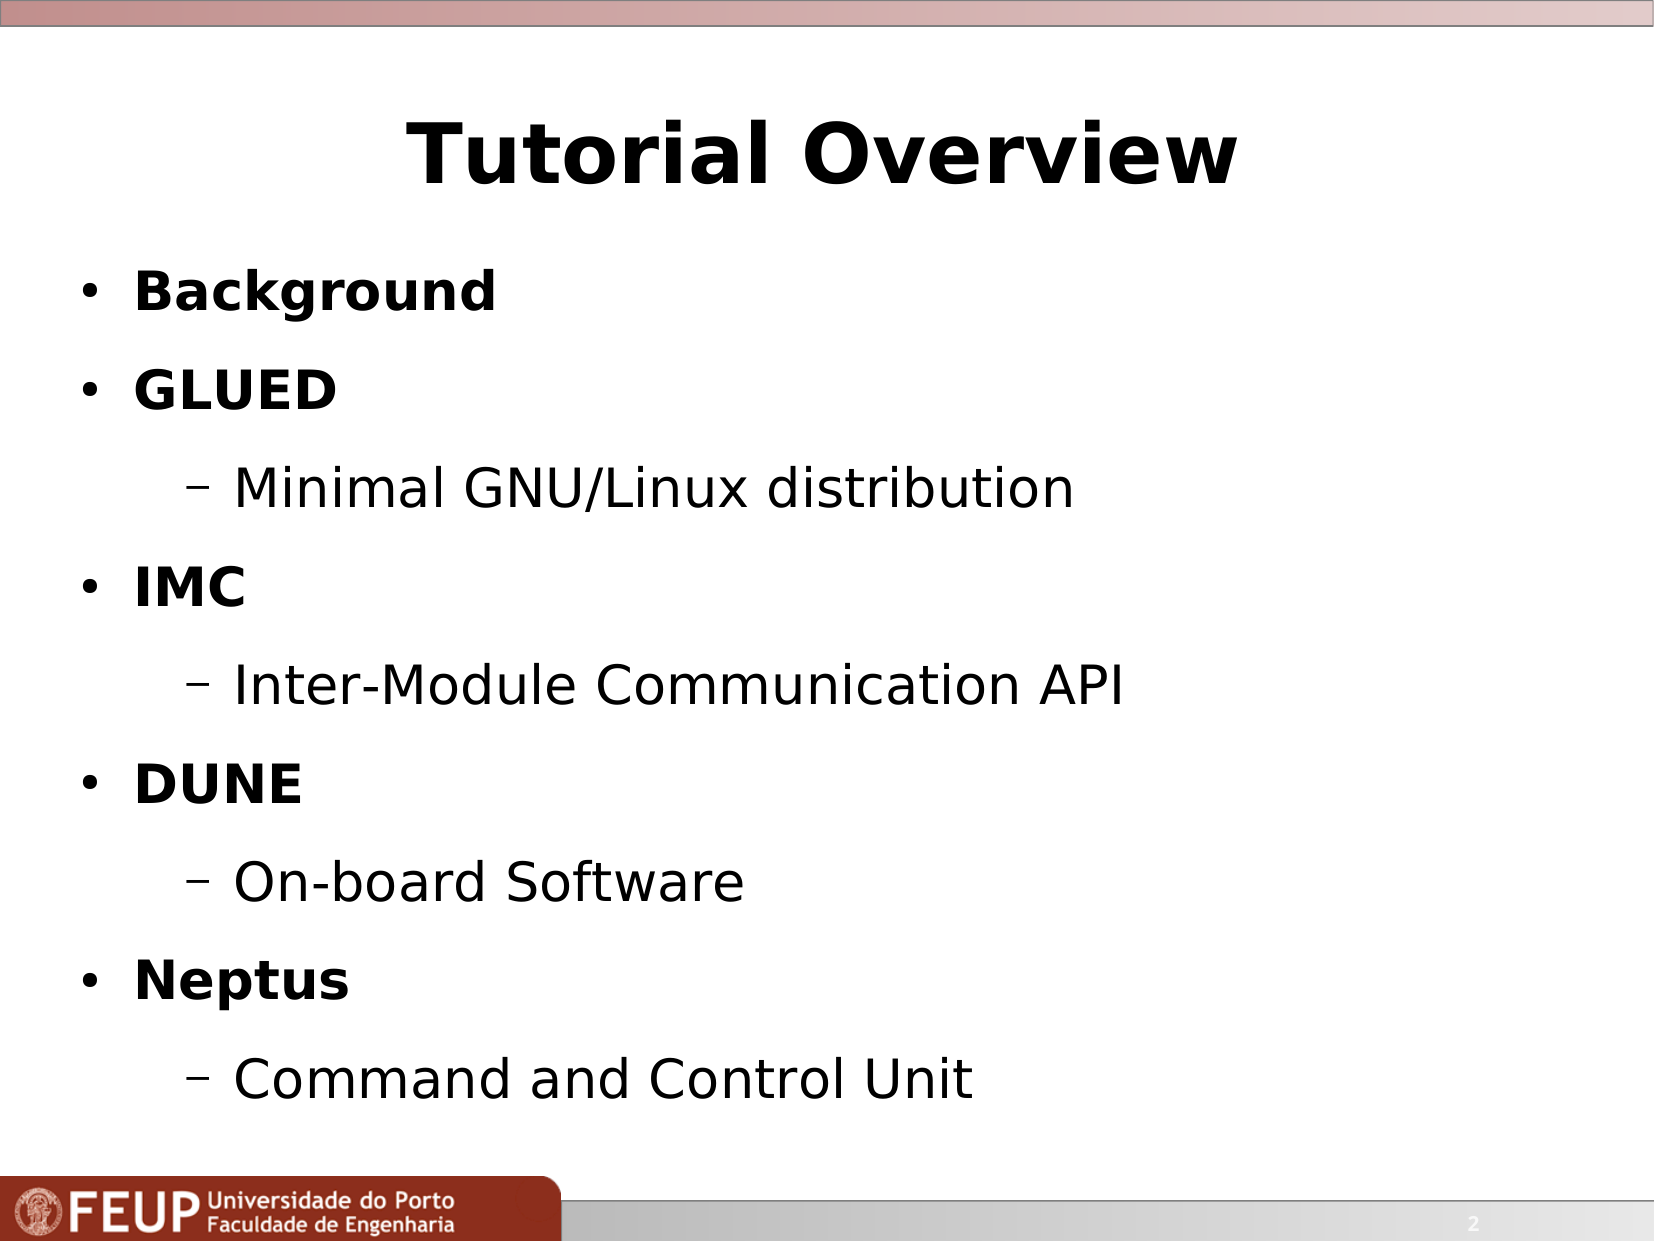

# Tutorial Overview
Background
GLUED
Minimal GNU/Linux distribution
IMC
Inter-Module Communication API
DUNE
On-board Software
Neptus
Command and Control Unit